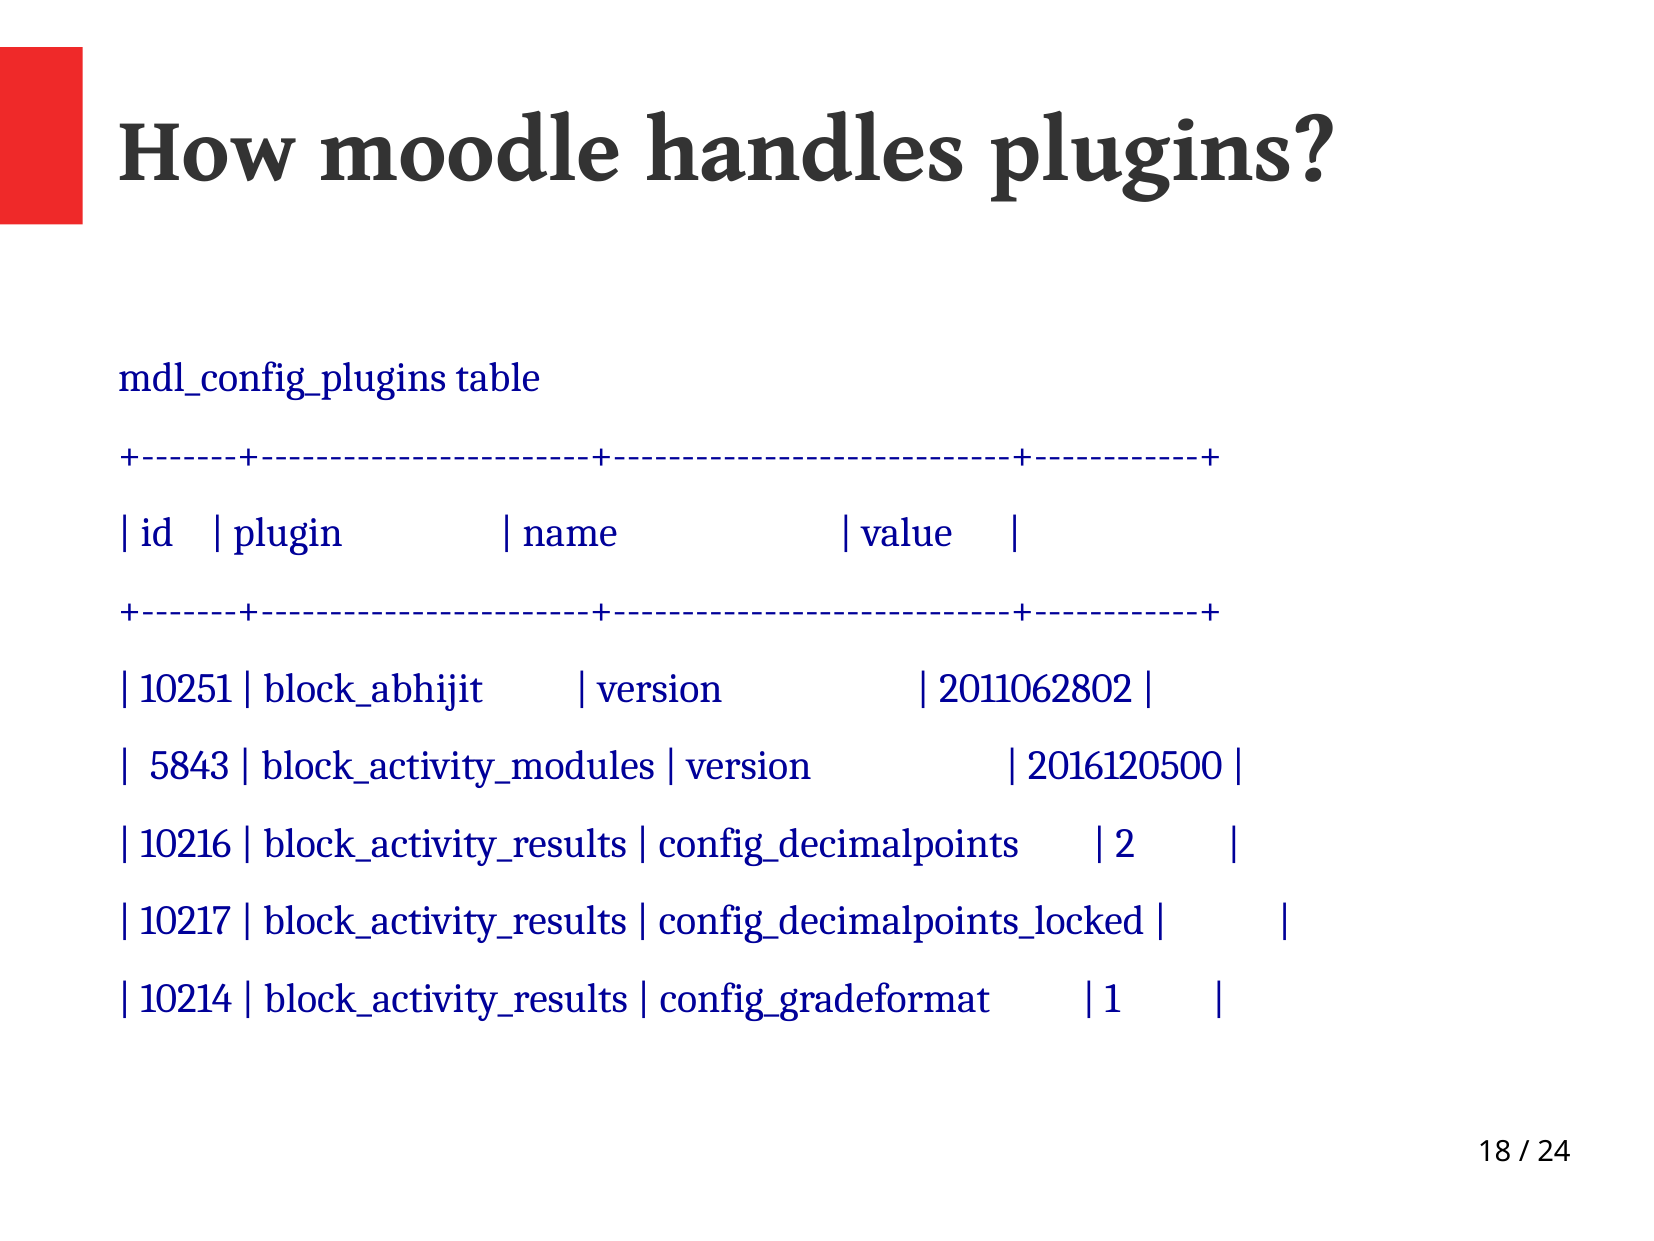

# How moodle handles plugins?
mdl_config_plugins table
+-------+------------------------+-----------------------------+------------+
| id | plugin | name | value |
+-------+------------------------+-----------------------------+------------+
| 10251 | block_abhijit | version | 2011062802 |
| 5843 | block_activity_modules | version | 2016120500 |
| 10216 | block_activity_results | config_decimalpoints | 2 |
| 10217 | block_activity_results | config_decimalpoints_locked | |
| 10214 | block_activity_results | config_gradeformat | 1 |
18